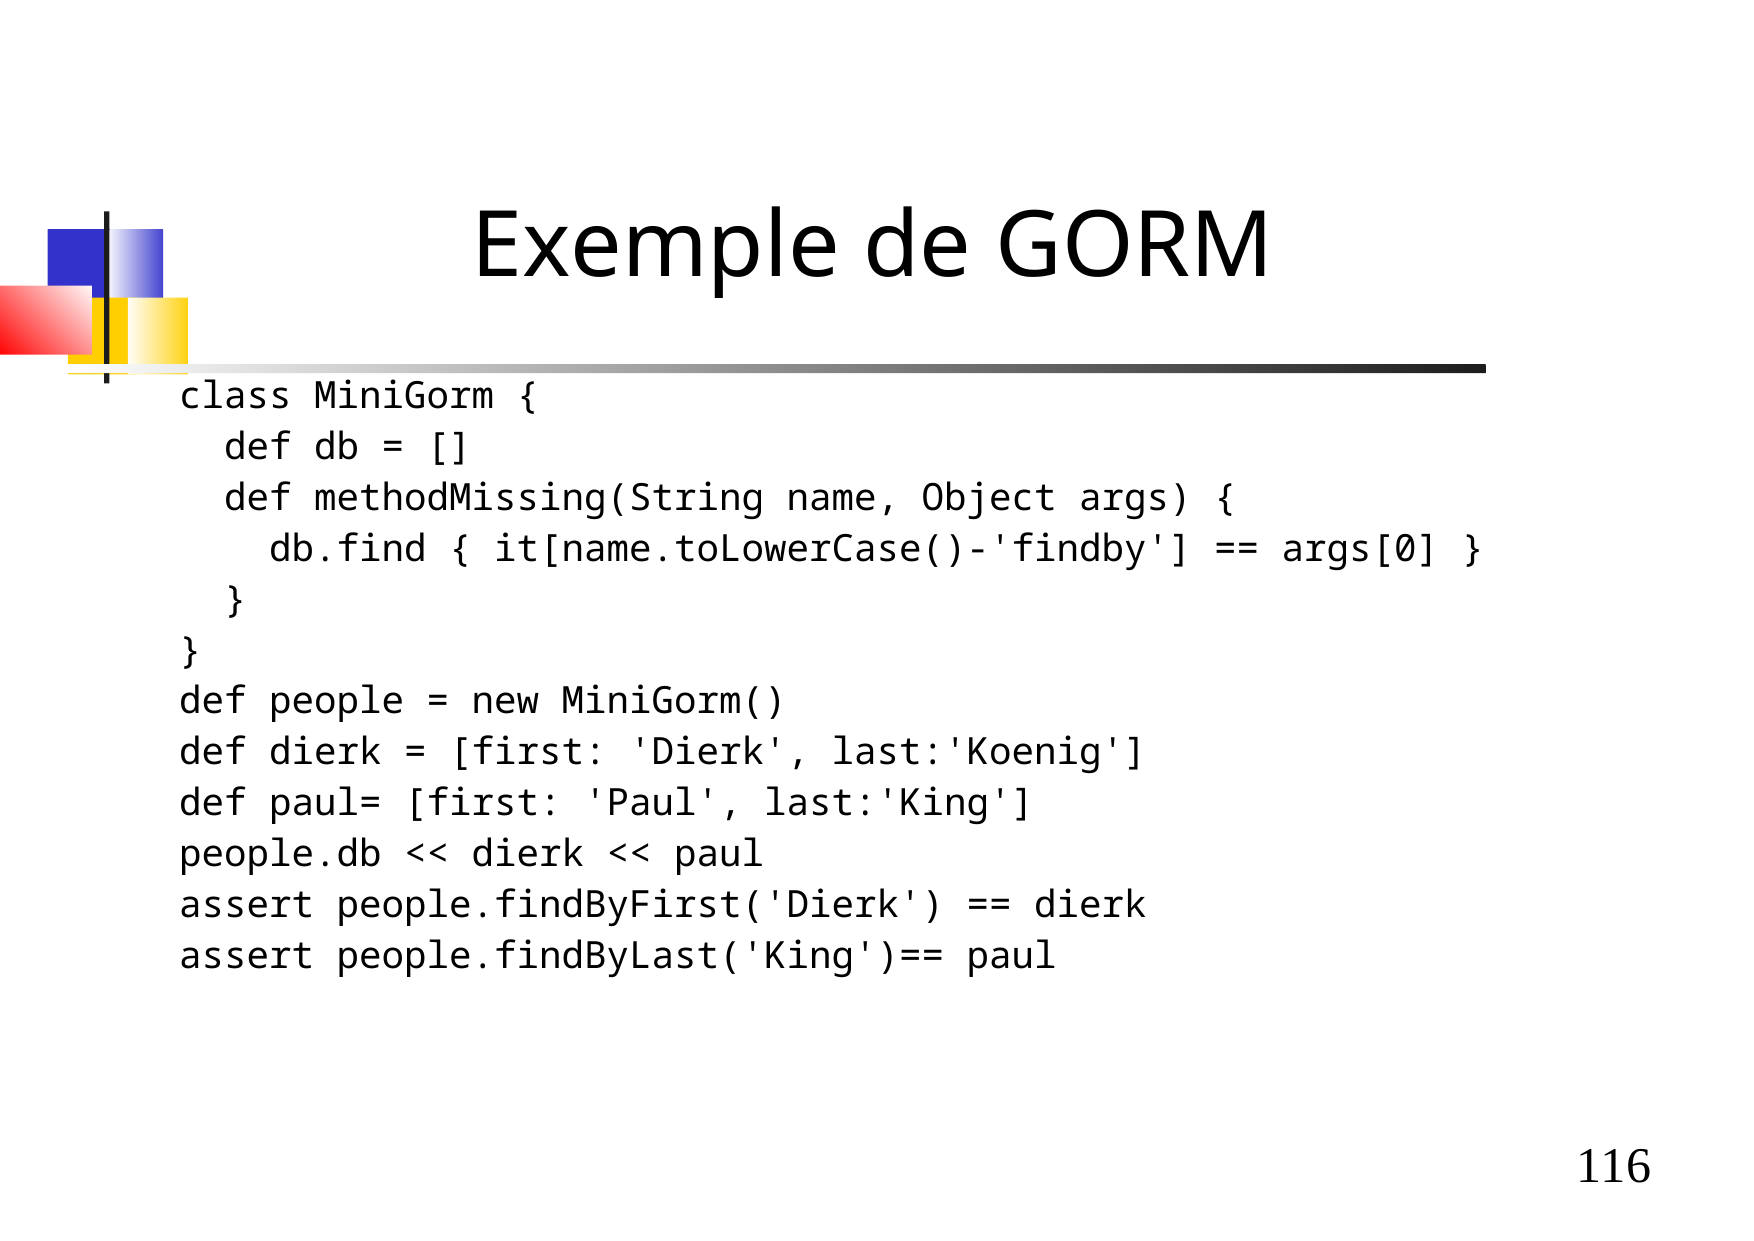

# Exemple de GORM
class MiniGorm {
 def db = []
 def methodMissing(String name, Object args) {
 db.find { it[name.toLowerCase()-'findby'] == args[0] }
 }
}
def people = new MiniGorm()
def dierk = [first: 'Dierk', last:'Koenig']
def paul= [first: 'Paul', last:'King']
people.db << dierk << paul
assert people.findByFirst('Dierk') == dierk
assert people.findByLast('King')== paul